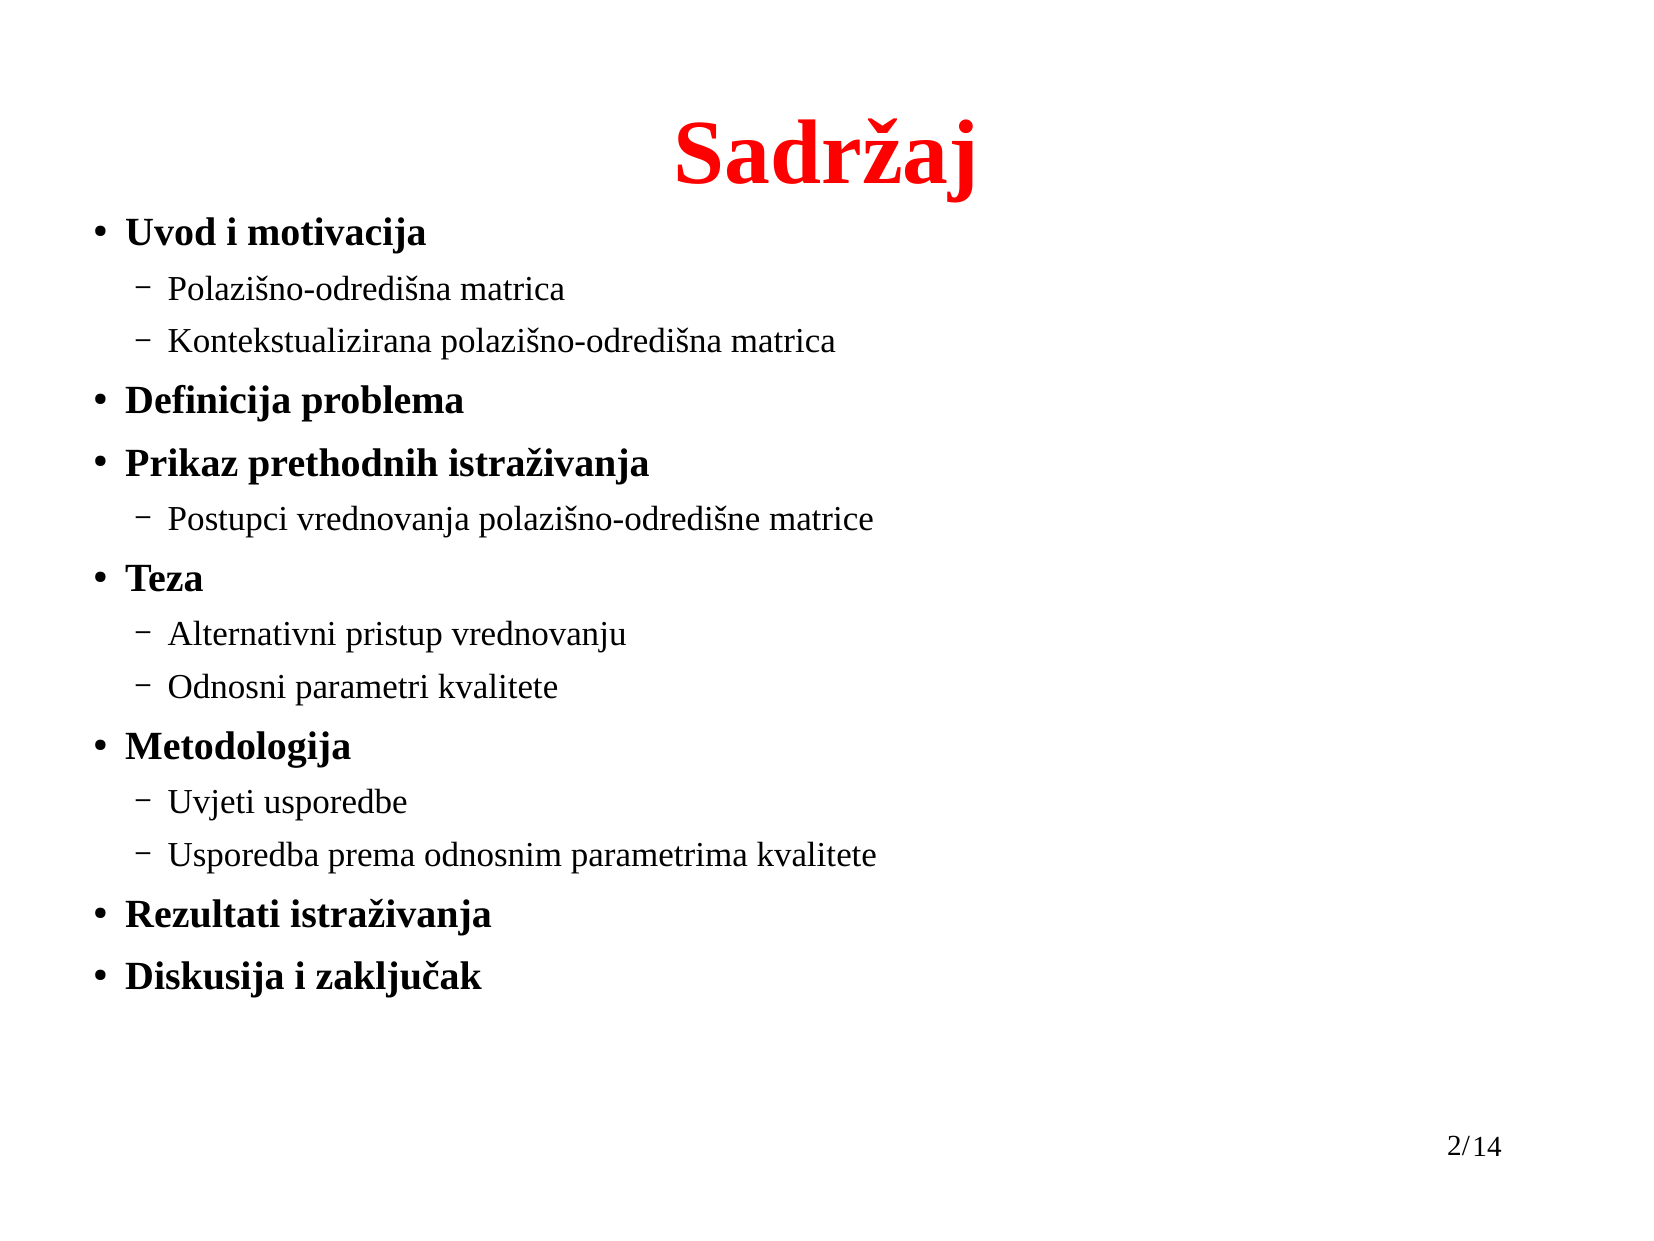

# Sadržaj
Uvod i motivacija
Polazišno-odredišna matrica
Kontekstualizirana polazišno-odredišna matrica
Definicija problema
Prikaz prethodnih istraživanja
Postupci vrednovanja polazišno-odredišne matrice
Teza
Alternativni pristup vrednovanju
Odnosni parametri kvalitete
Metodologija
Uvjeti usporedbe
Usporedba prema odnosnim parametrima kvalitete
Rezultati istraživanja
Diskusija i zaključak
2